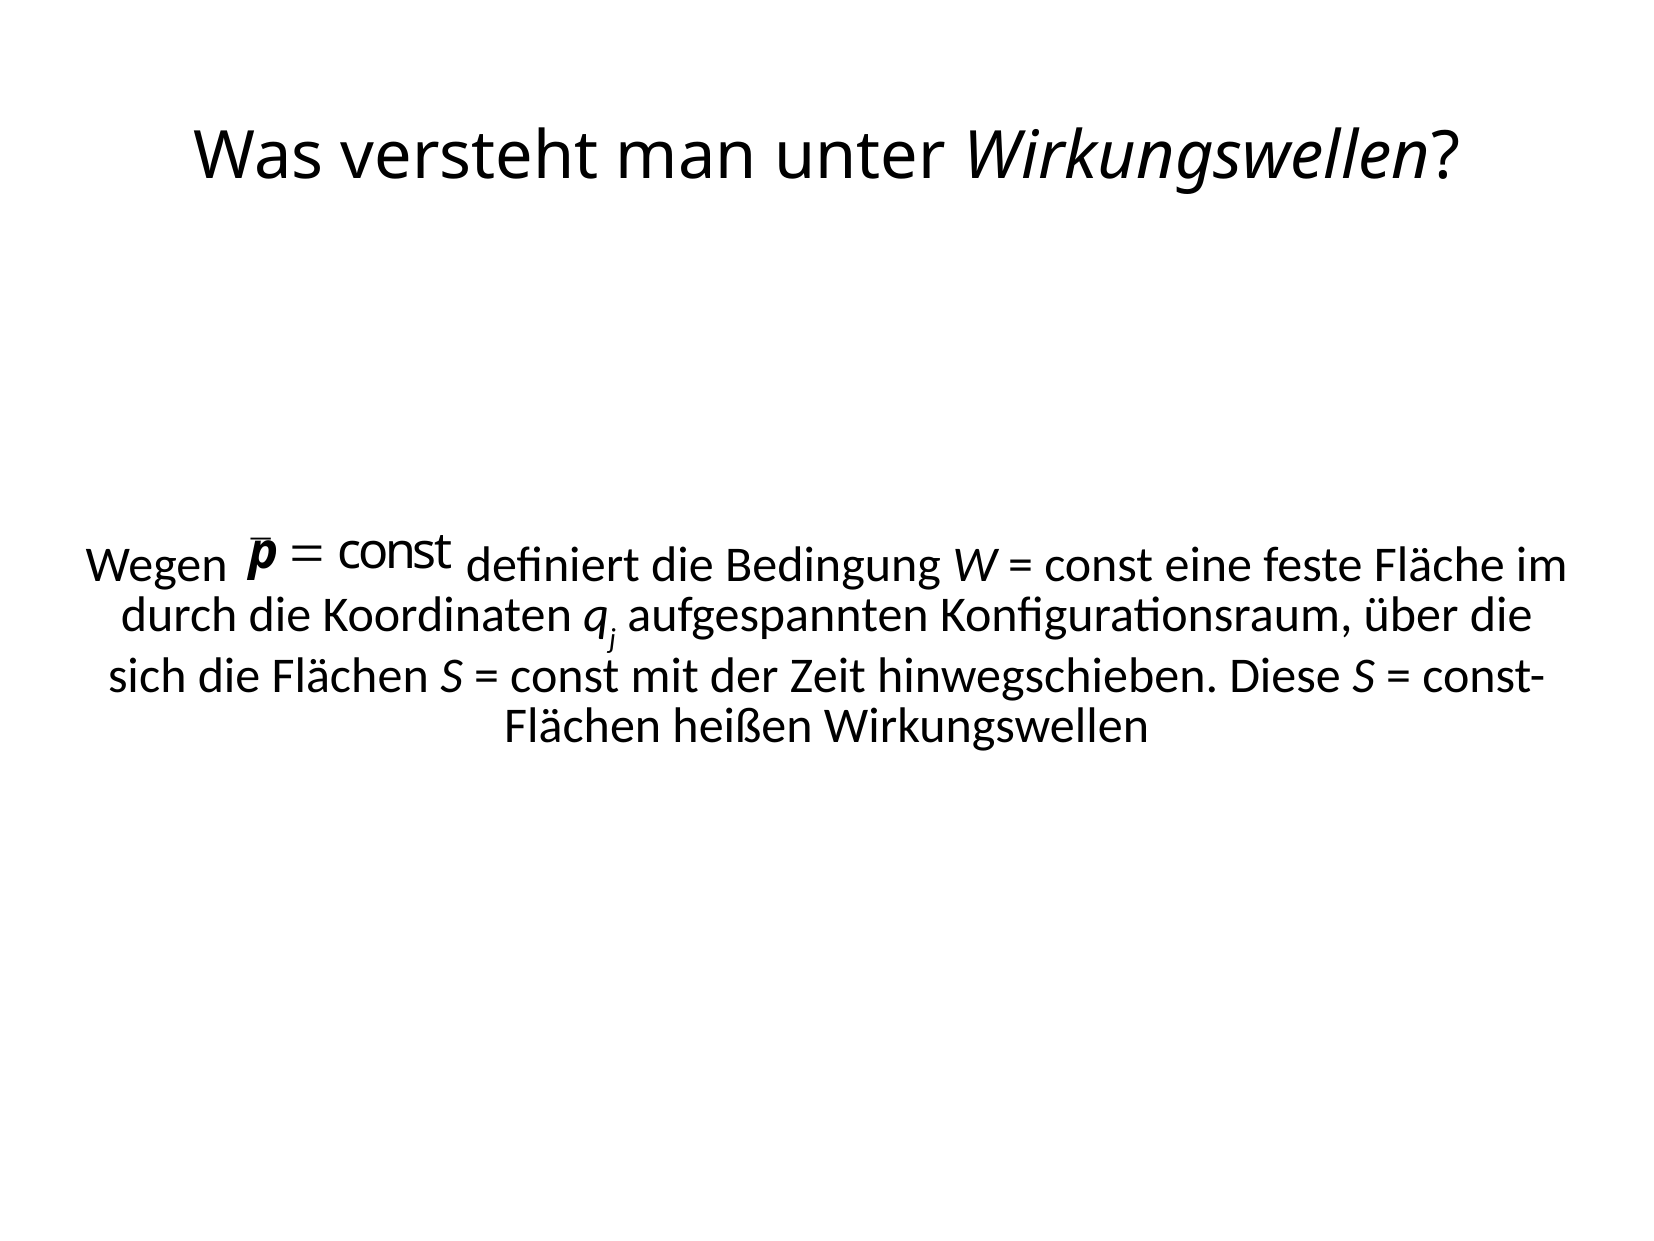

# Was versteht man unter Wirkungswellen?
Wegen 			 definiert die Bedingung W = const eine feste Fläche im durch die Koordinaten qj aufgespannten Konfigurationsraum, über die sich die Flächen S = const mit der Zeit hinwegschieben. Diese S = const-Flächen heißen Wirkungswellen